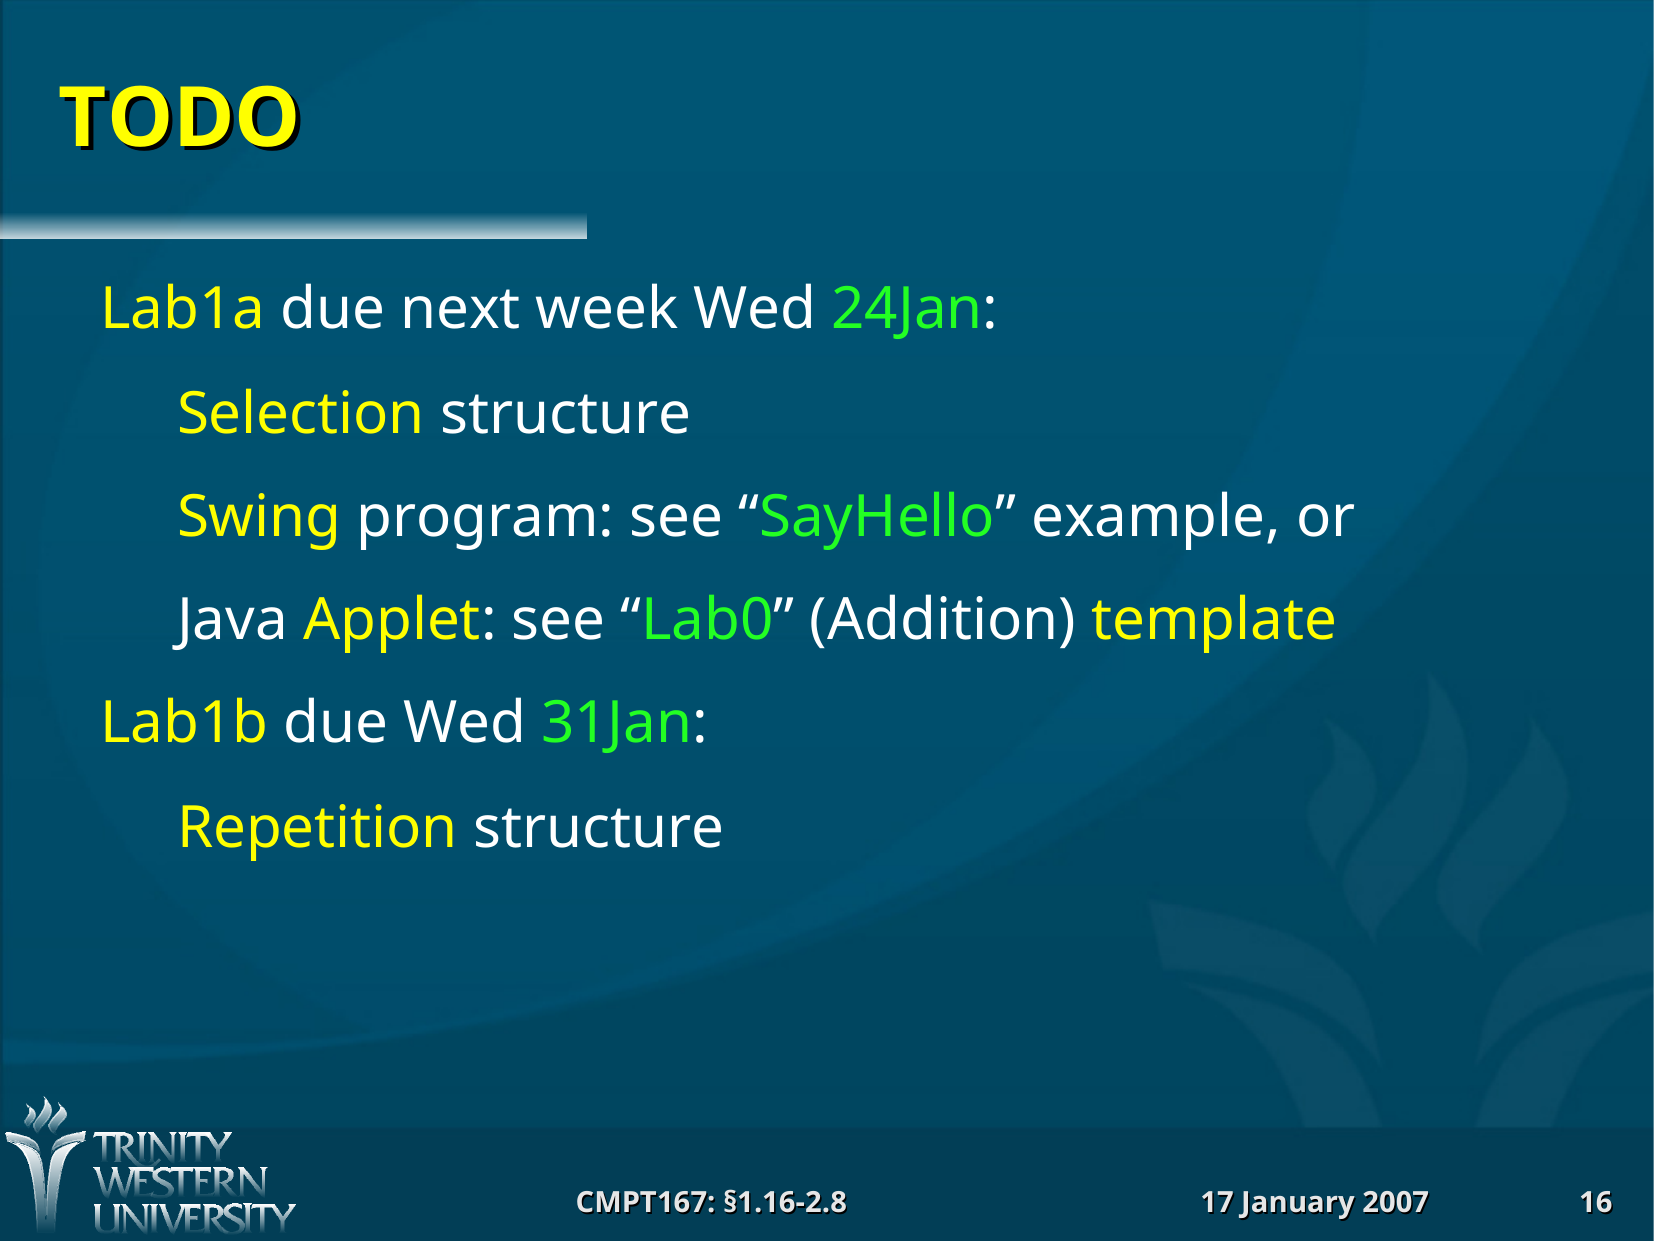

# TODO
Lab1a due next week Wed 24Jan:
Selection structure
Swing program: see “SayHello” example, or
Java Applet: see “Lab0” (Addition) template
Lab1b due Wed 31Jan:
Repetition structure
CMPT167: §1.16-2.8
17 January 2007
16